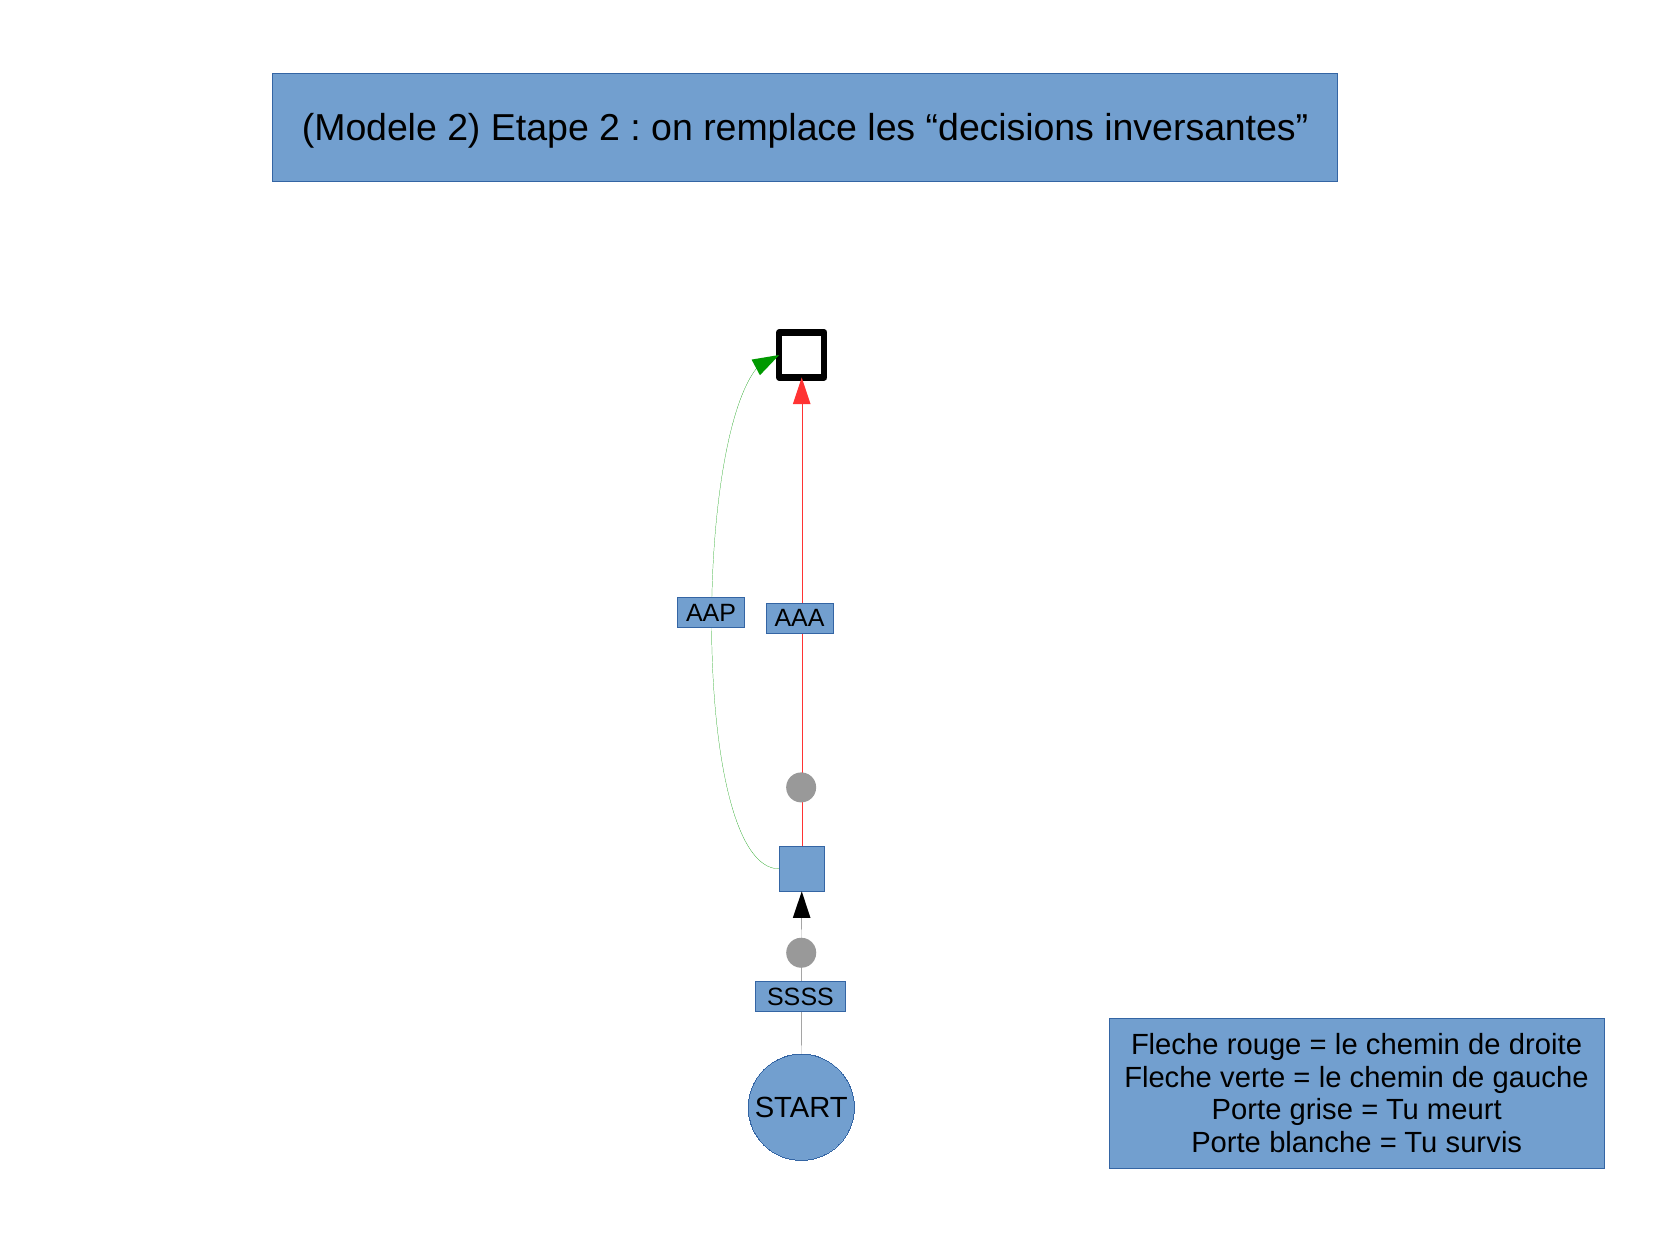

(Modele 2) Etape 2 : on remplace les “decisions inversantes”
AAP
AAA
SSSS
Fleche rouge = le chemin de gauche
Fleche verte = le chemin de droite
Porte grise = Tu meurt
Porte blanche = Tu survis
Fleche rouge = le chemin de droite
Fleche verte = le chemin de gauche
Porte grise = Tu meurt
Porte blanche = Tu survis
START